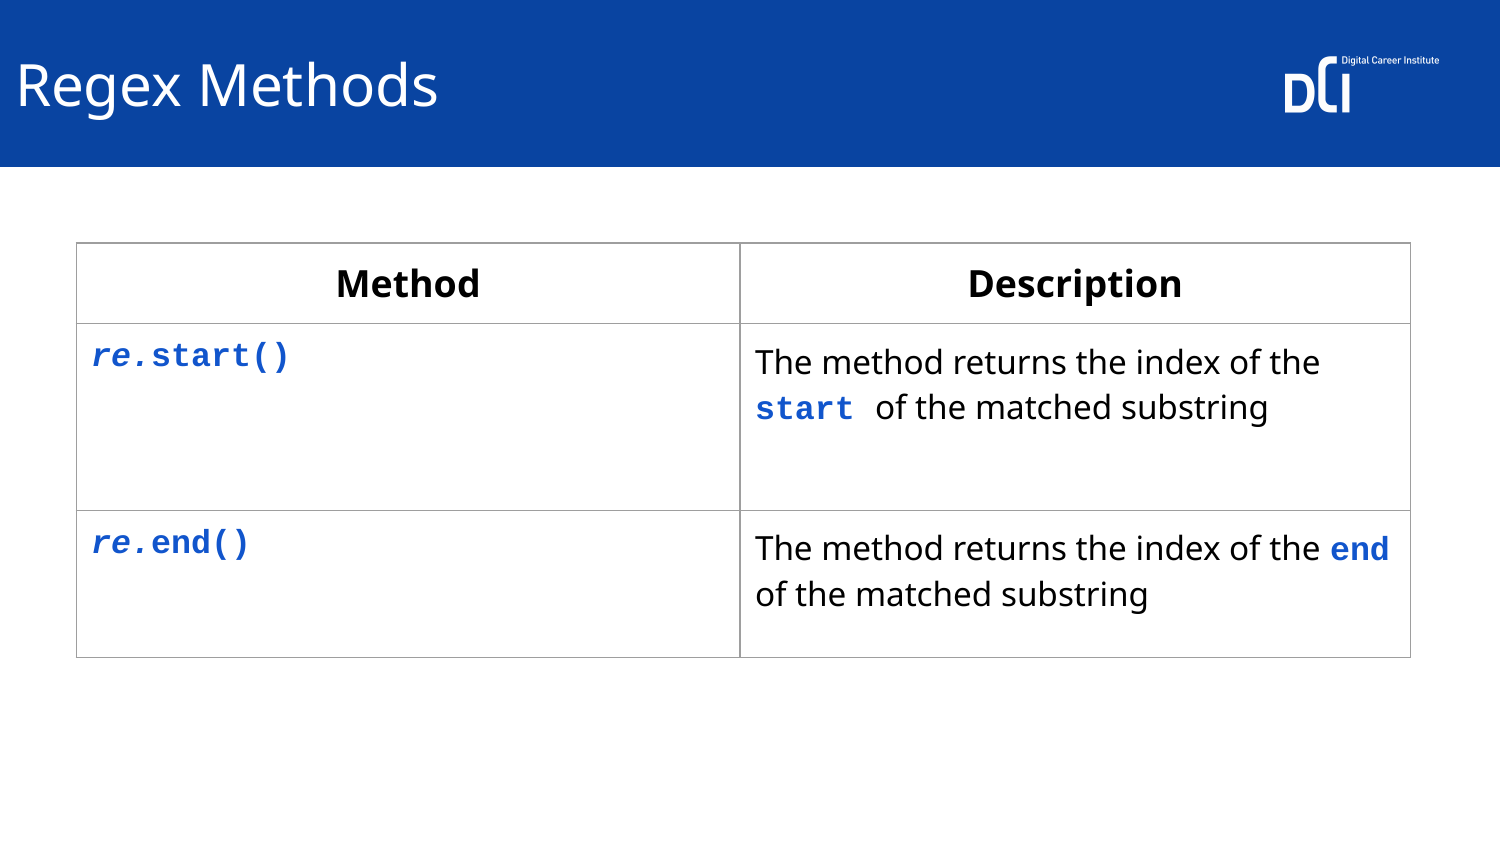

# Regex Methods
| Method | Description |
| --- | --- |
| re.start() | The method returns the index of the start of the matched substring |
| re.end() | The method returns the index of the end of the matched substring |